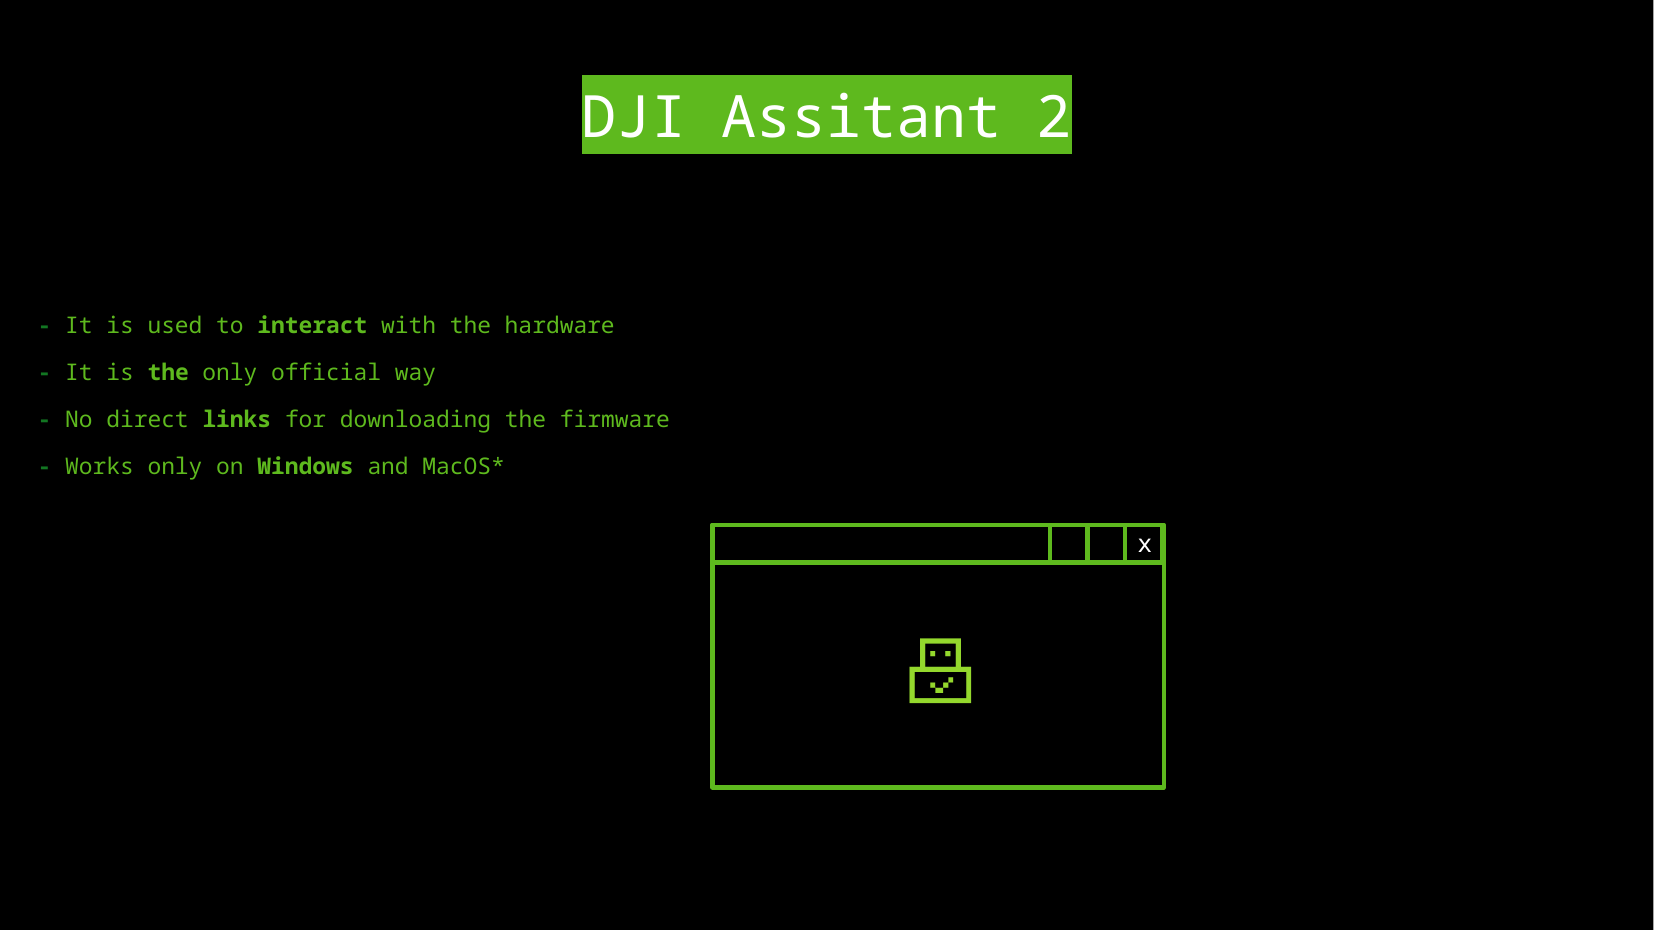

# DJI Assitant 2
- It is used to interact with the hardware
- It is the only official way
- No direct links for downloading the firmware
- Works only on Windows and MacOS*
x